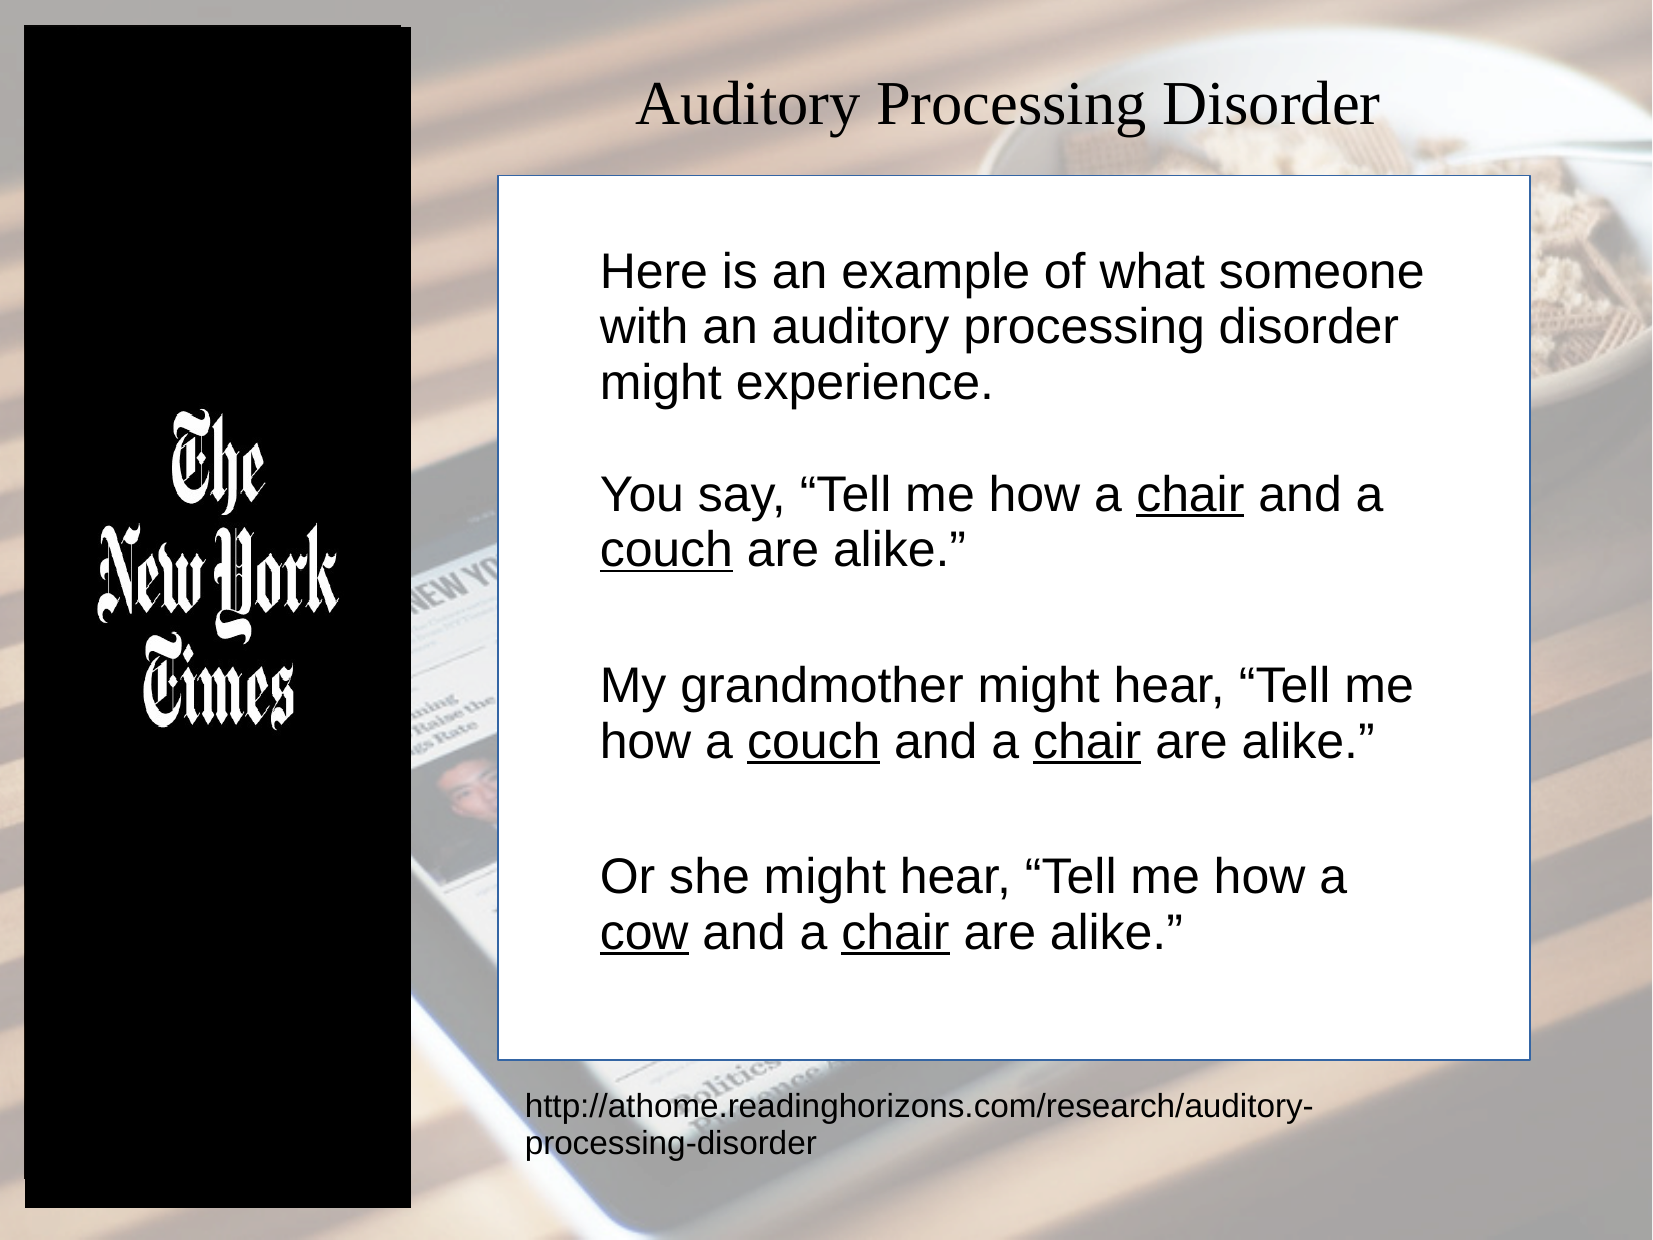

Auditory Processing Disorder
Here is an example of what someone
with an auditory processing disorder
might experience.
You say, “Tell me how a chair and a couch are alike.”
My grandmother might hear, “Tell me how a couch and a chair are alike.”
Or she might hear, “Tell me how a cow and a chair are alike.”
http://athome.readinghorizons.com/research/auditory-processing-disorder